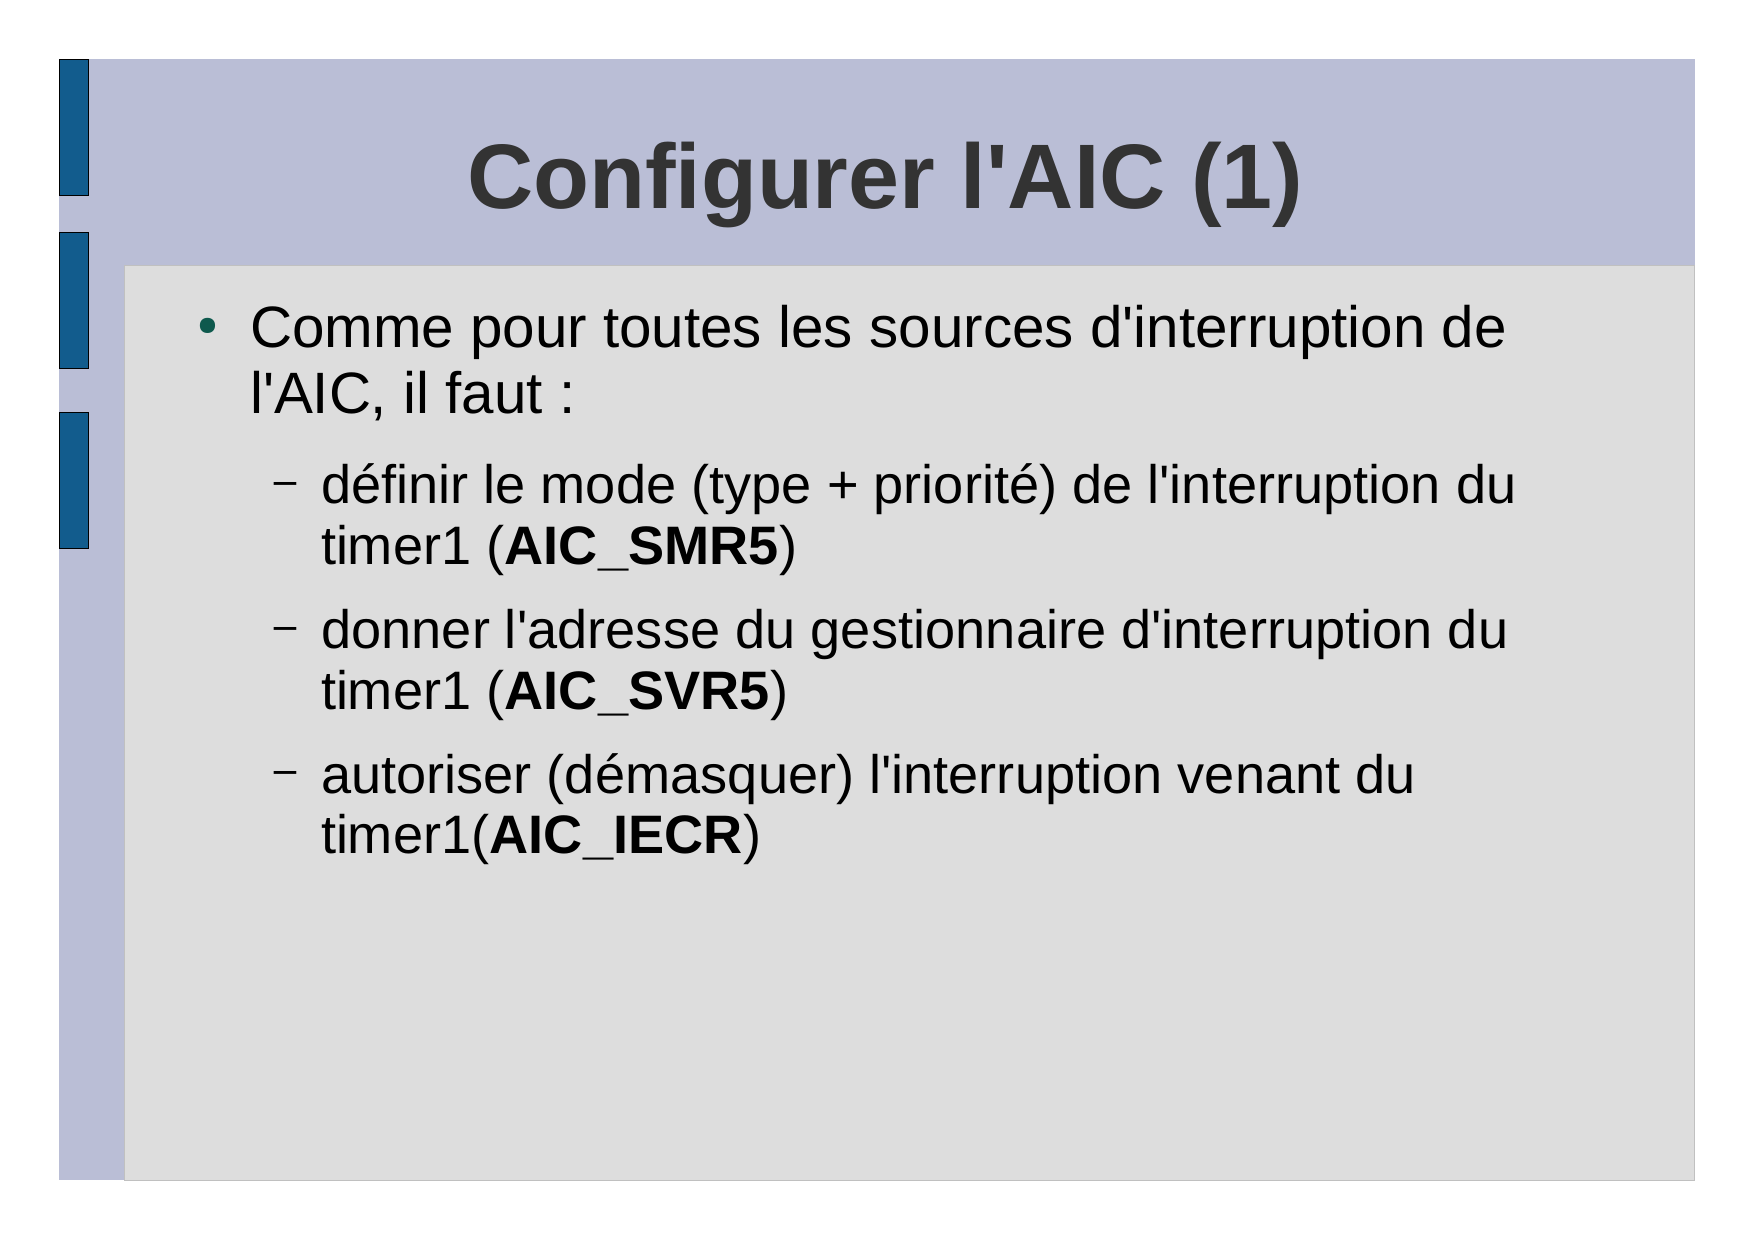

# Configurer l'AIC (1)
Comme pour toutes les sources d'interruption de l'AIC, il faut :
définir le mode (type + priorité) de l'interruption du timer1 (AIC_SMR5)
donner l'adresse du gestionnaire d'interruption du timer1 (AIC_SVR5)
autoriser (démasquer) l'interruption venant du timer1(AIC_IECR)